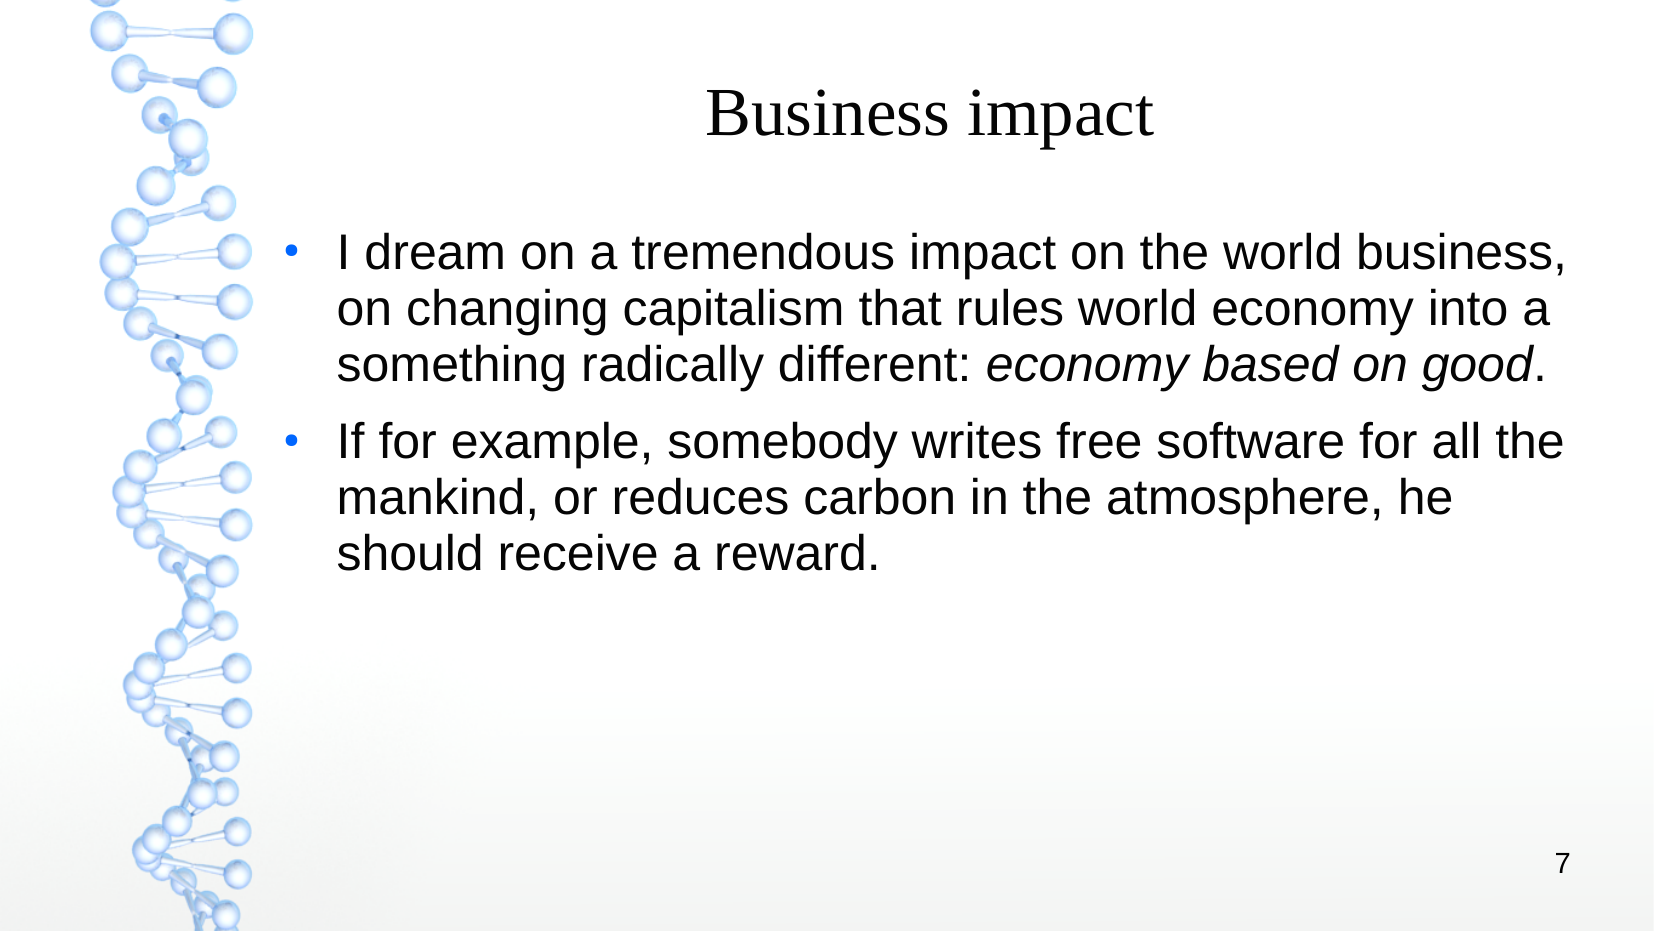

# Business impact
I dream on a tremendous impact on the world business, on changing capitalism that rules world economy into a something radically different: economy based on good.
If for example, somebody writes free software for all the mankind, or reduces carbon in the atmosphere, he should receive a reward.
7